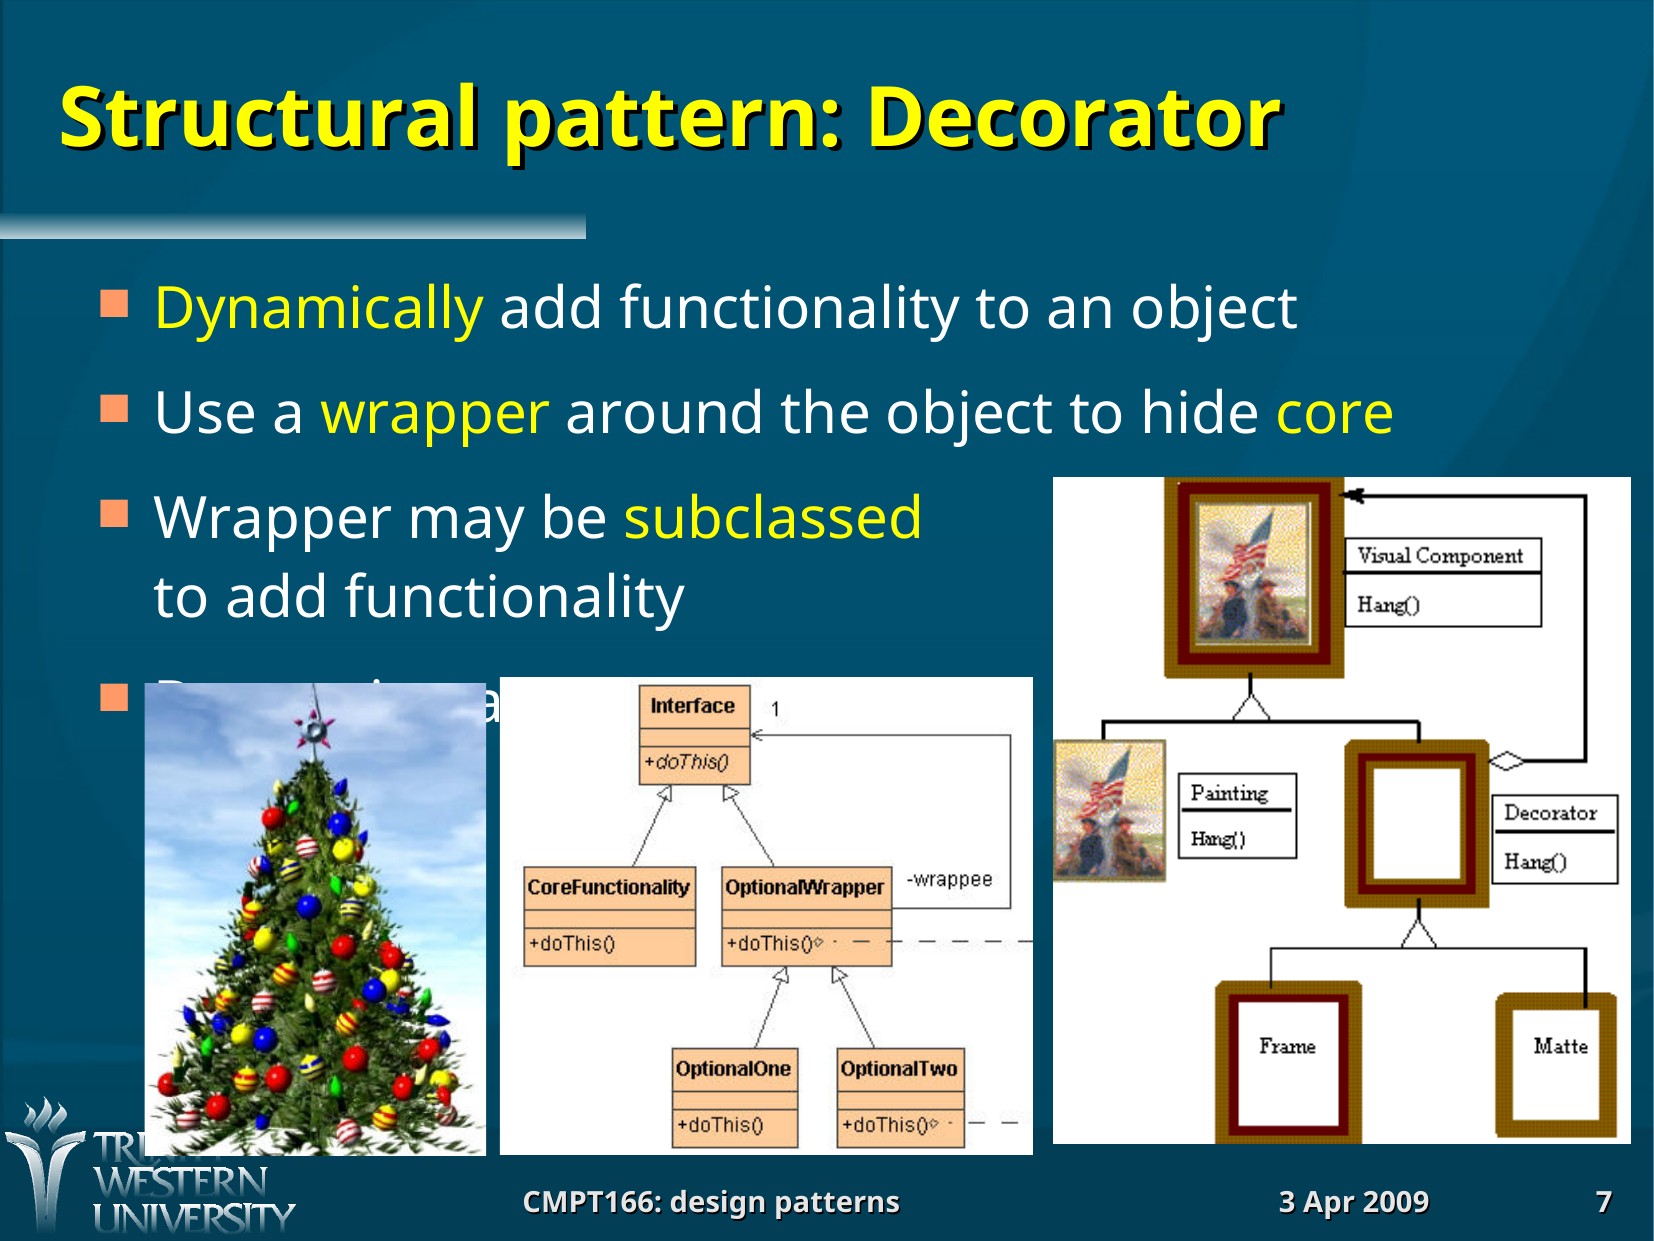

# Structural pattern: Decorator
Dynamically add functionality to an object
Use a wrapper around the object to hide core
Wrapper may be subclassed
to add functionality
Decorating a Christmas tree
CMPT166: design patterns
3 Apr 2009
7